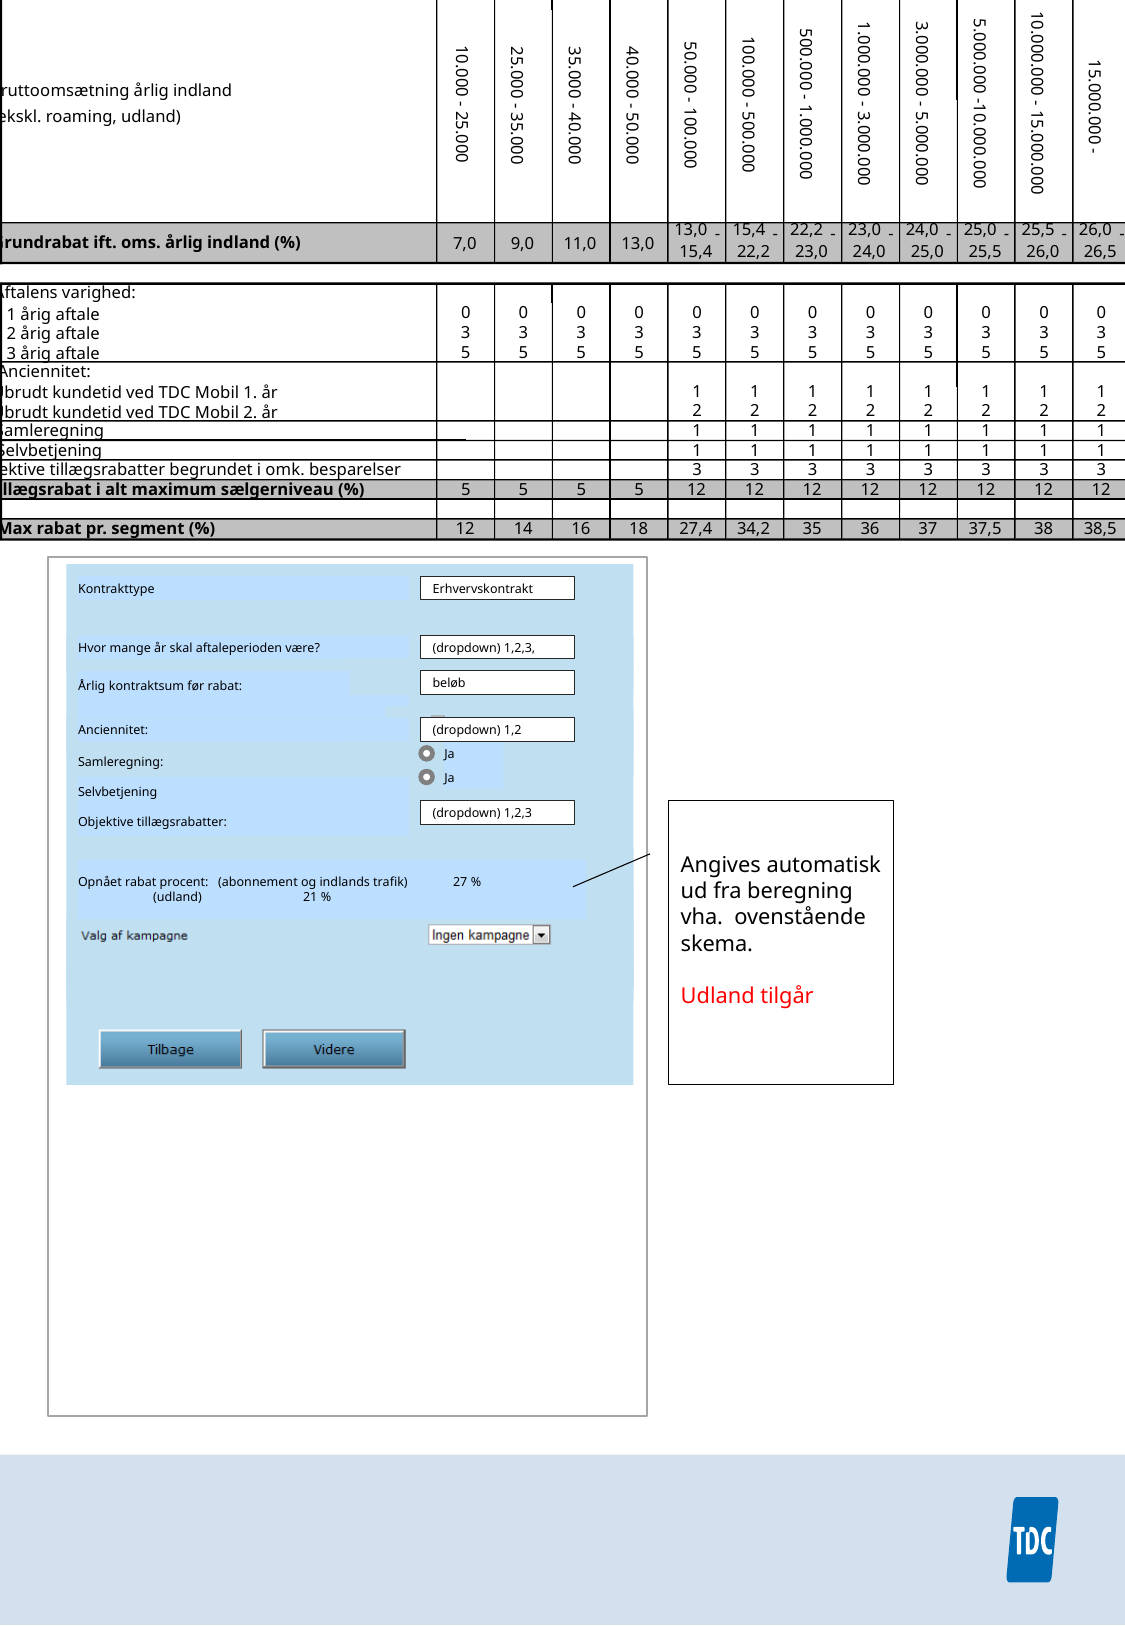

Erhvervsrabat koncept 2006
Bruttoomsætning årlig indland
10.000.000 - 15.000.000
1.000.000 - 3.000.000
3.000.000 - 5.000.000
5.000.000 -10.000.000
10.000 - 25.000
500.000 - 1.000.000
100.000 - 500.000
50.000 - 100.000
25.000 - 35.000
35.000 - 40.000
40.000 - 50.000
15.000.000 -
(ekskl. roaming, udland)
13,0
15,4
22,2
23,0
24,0
25,0
25,5
26,0
-
-
-
-
-
-
-
-
Grundrabat ift. oms. årlig indland (%)
7,0
9,0
11,0
13,0
15,4
22,2
23,0
24,0
25,0
25,5
26,0
26,5
Aftalens varighed:
0
0
0
0
0
0
0
0
0
0
0
0
1 årig aftale
3
3
3
3
3
3
3
3
3
3
3
3
2 årig aftale
5
5
5
5
5
5
5
5
5
5
5
5
3 årig aftale
Anciennitet:
1
1
1
1
1
1
1
1
Ubrudt kundetid ved TDC Mobil 1. år
2
2
2
2
2
2
2
2
Ubrudt kundetid ved TDC Mobil 2. år
Samleregning
1
1
1
1
1
1
1
1
Selvbetjening
1
1
1
1
1
1
1
1
Objektive tillægsrabatter begrundet i omk. besparelser
3
3
3
3
3
3
3
3
Tillægsrabat i alt maximum sælgerniveau (%)
5
5
5
5
12
12
12
12
12
12
12
12
Max rabat pr. segment (%)
12
14
16
18
27,4
34,2
35
36
37
37,5
38
38,5
Kontrakttype
Erhvervskontrakt
Hvor mange år skal aftaleperioden være?
(dropdown) 1,2,3,
Årlig kontraktsum før rabat:
beløb
Anciennitet:
(dropdown) 1,2
Ja
Ja
Samleregning:
Selvbetjening
Objektive tillægsrabatter:
(dropdown) 1,2,3
Angives automatisk ud fra beregning vha. ovenstående skema.
Udland tilgår
Opnået rabat procent: (abonnement og indlands trafik)	27 %
	(udland)		21 %